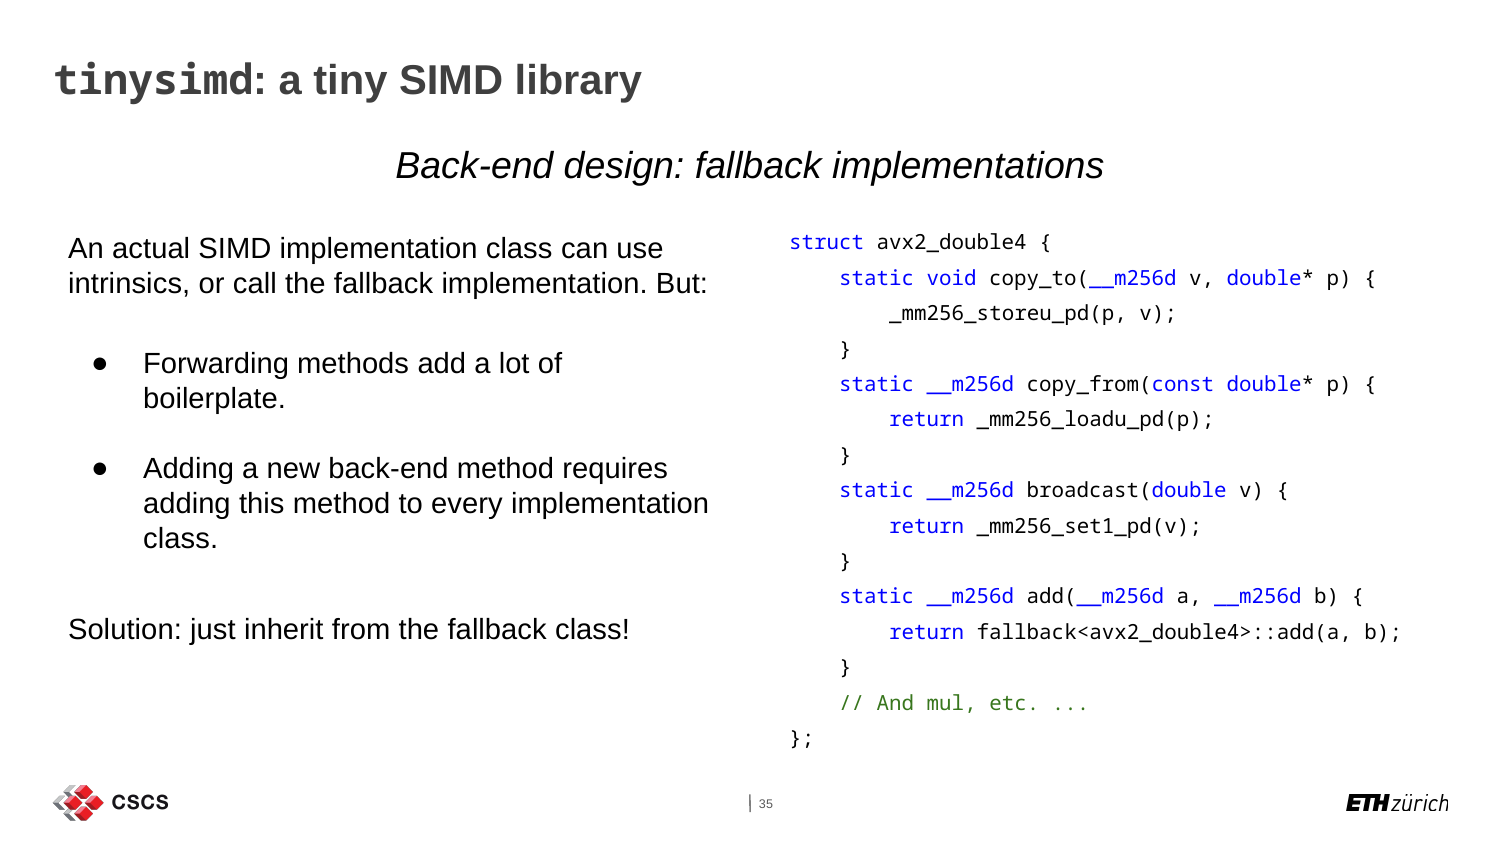

# tinysimd: a tiny SIMD library
Back-end design: fallback implementations
An actual SIMD implementation class can use intrinsics, or call the fallback implementation. But:
Forwarding methods add a lot of boilerplate.
Adding a new back-end method requires adding this method to every implementation class.
Solution: just inherit from the fallback class!
struct avx2_double4 {
 static void copy_to(__m256d v, double* p) {
 _mm256_storeu_pd(p, v);
 }
 static __m256d copy_from(const double* p) {
 return _mm256_loadu_pd(p);
 }
 static __m256d broadcast(double v) {
 return _mm256_set1_pd(v);
 }
 static __m256d add(__m256d a, __m256d b) {
 return fallback<avx2_double4>::add(a, b);
 }
 // And mul, etc. ...
};